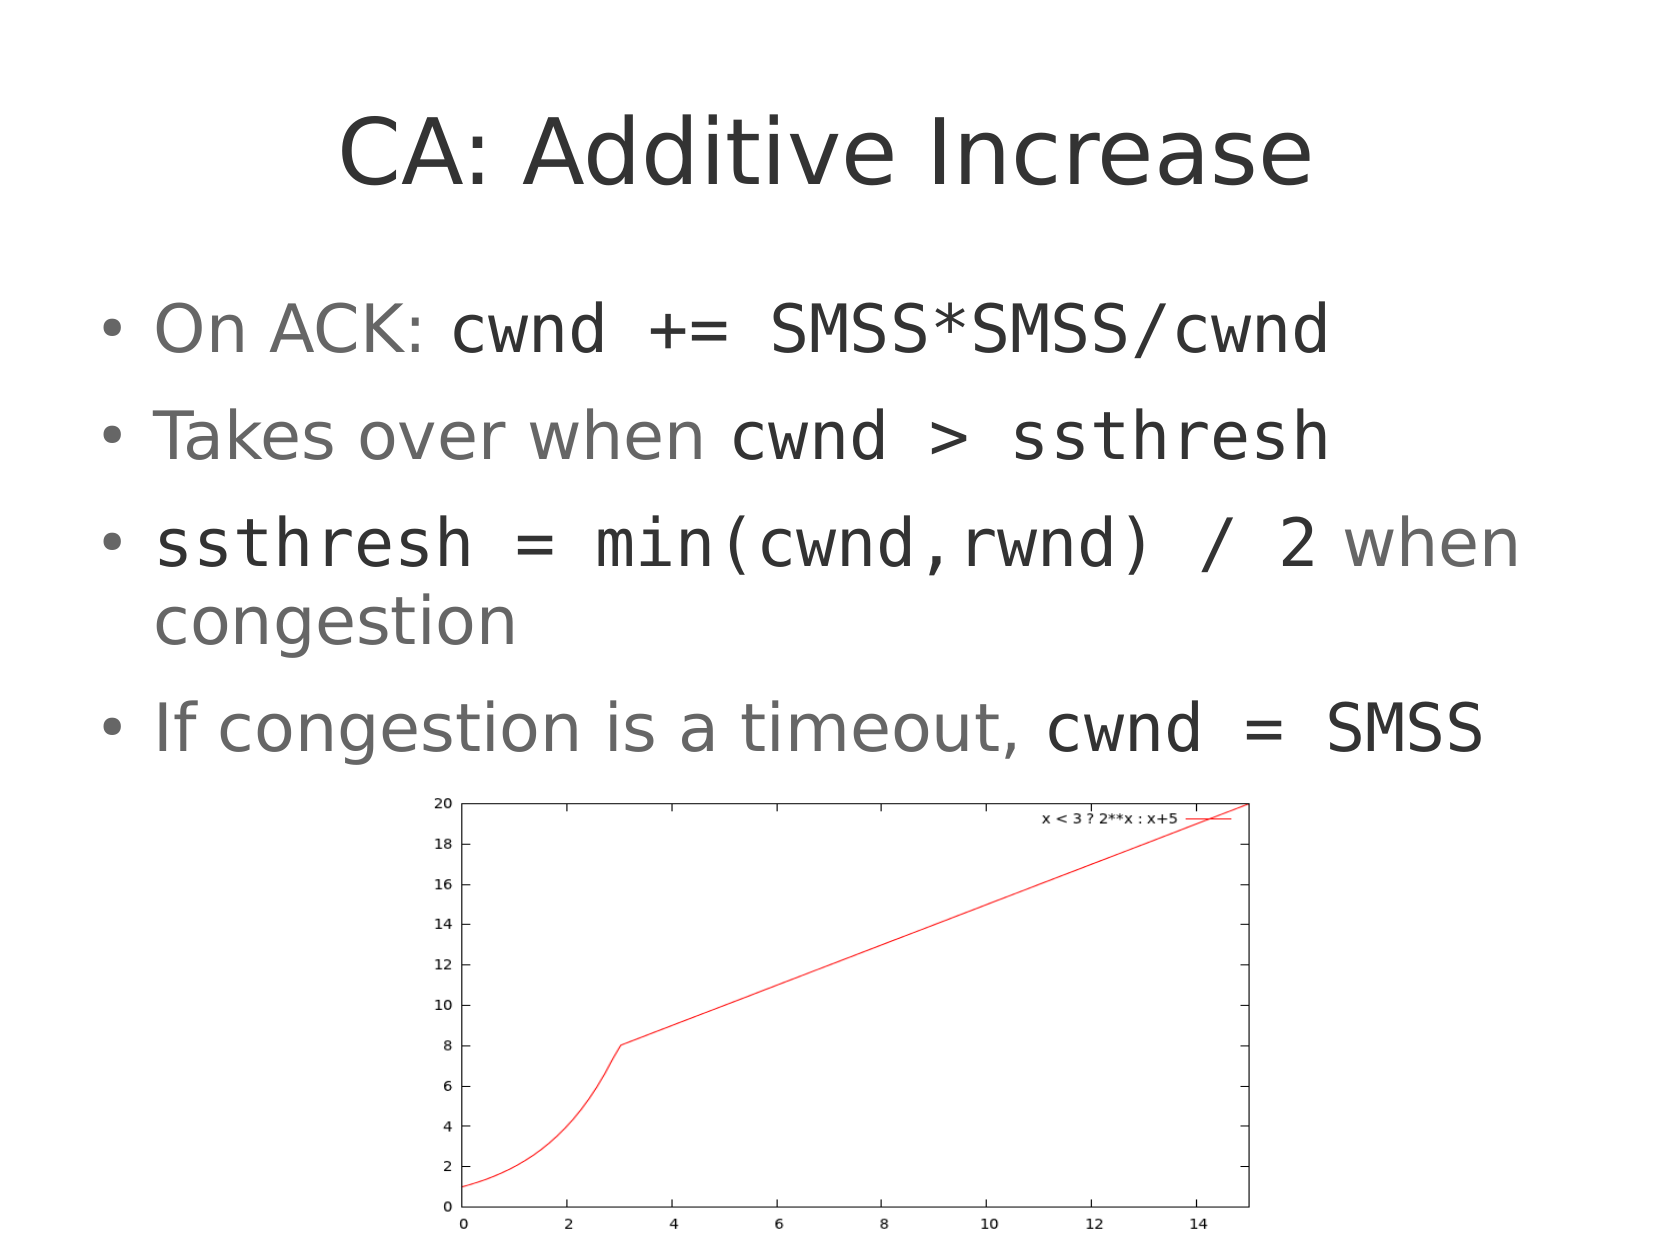

# CA: Additive Increase
On ACK: cwnd += SMSS*SMSS/cwnd
Takes over when cwnd > ssthresh
ssthresh = min(cwnd,rwnd) / 2 when congestion
If congestion is a timeout, cwnd = SMSS